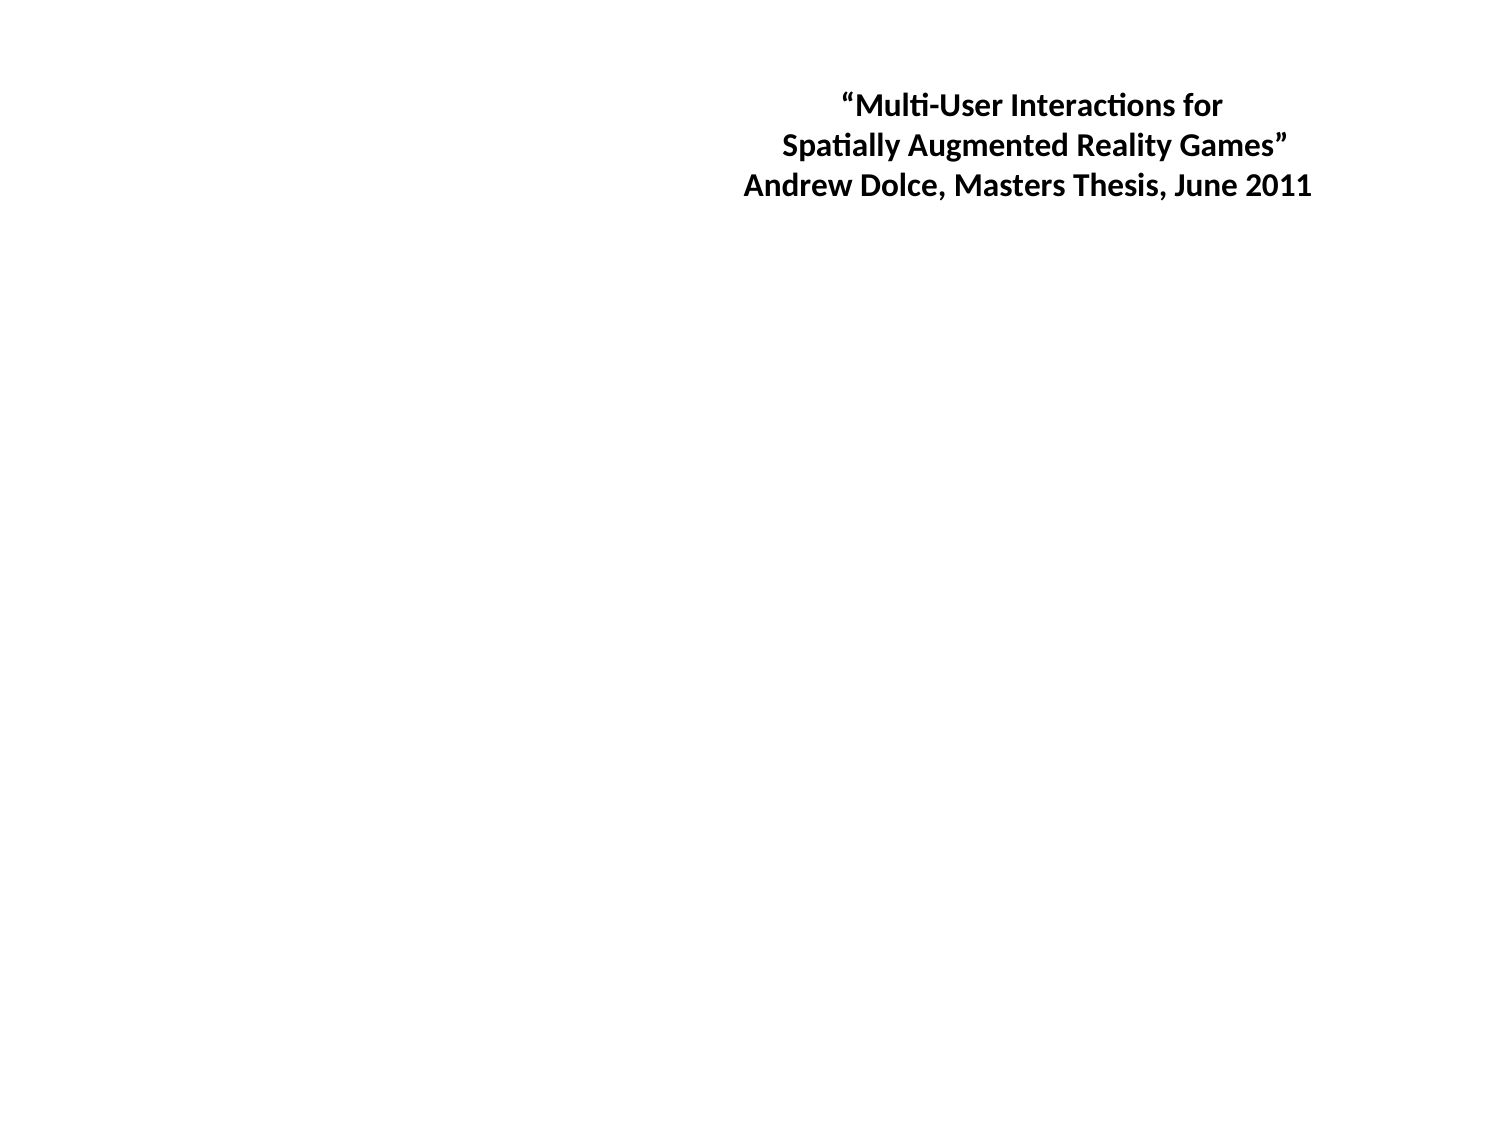

“Multi-User Interactions for
 Spatially Augmented Reality Games”
Andrew Dolce, Masters Thesis, June 2011